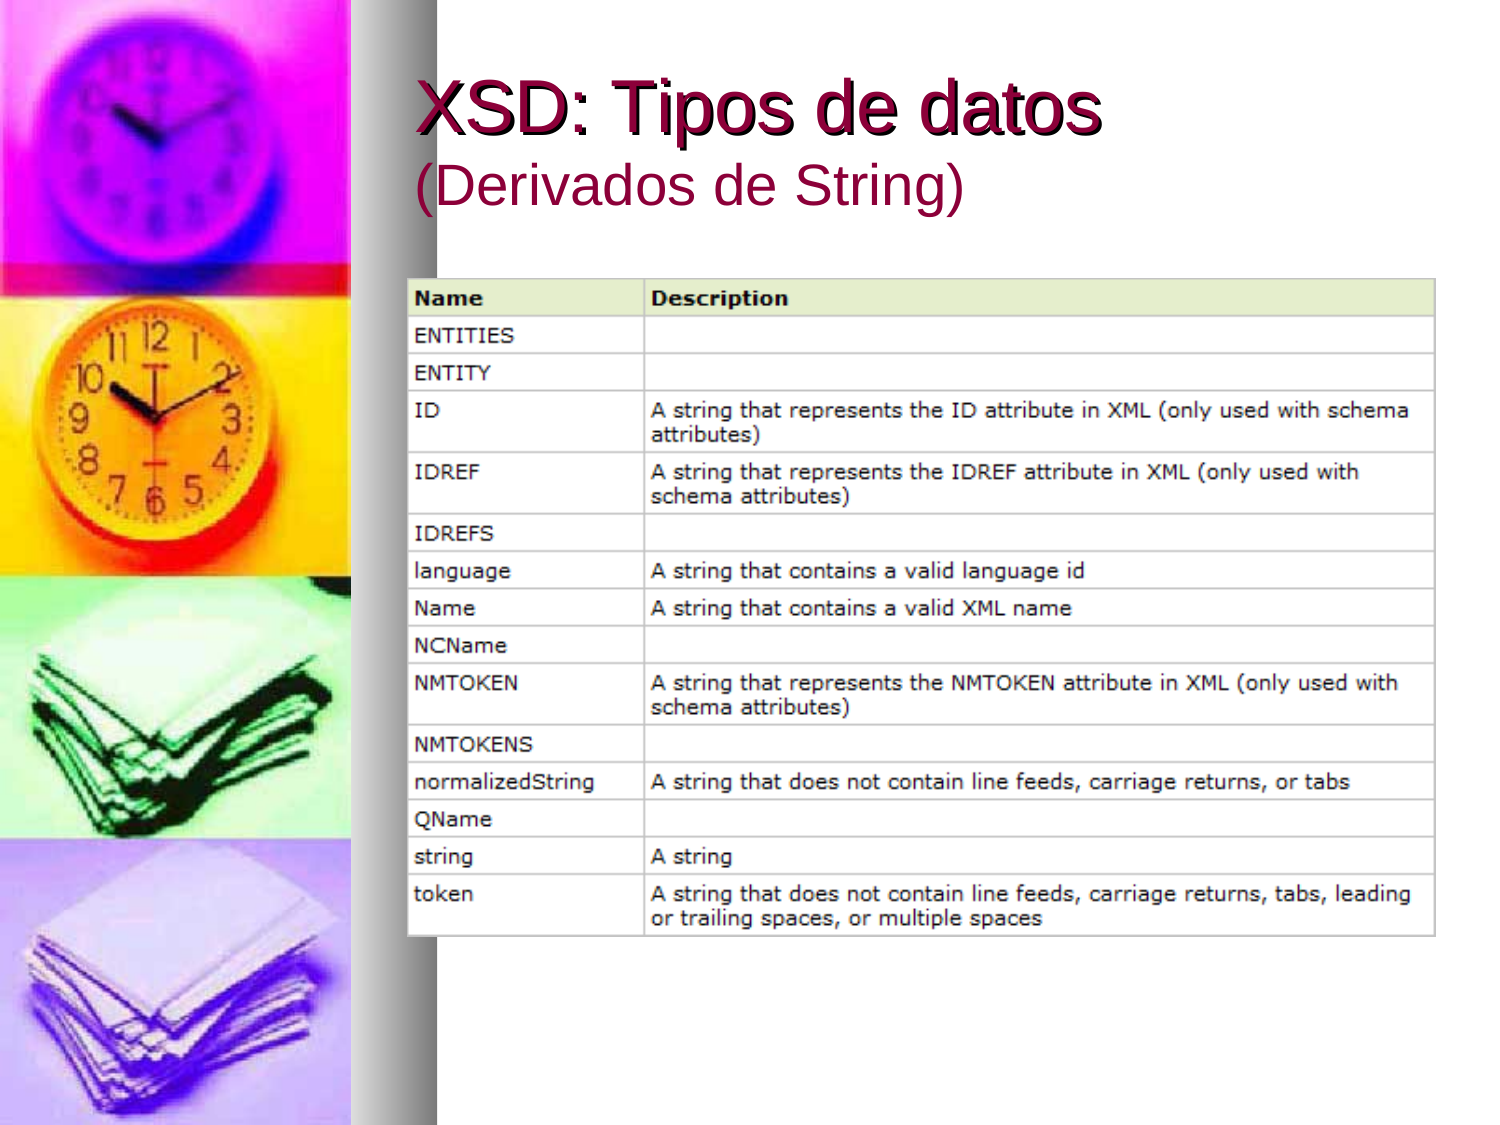

# XSD: Tipos de datos (Derivados de String)